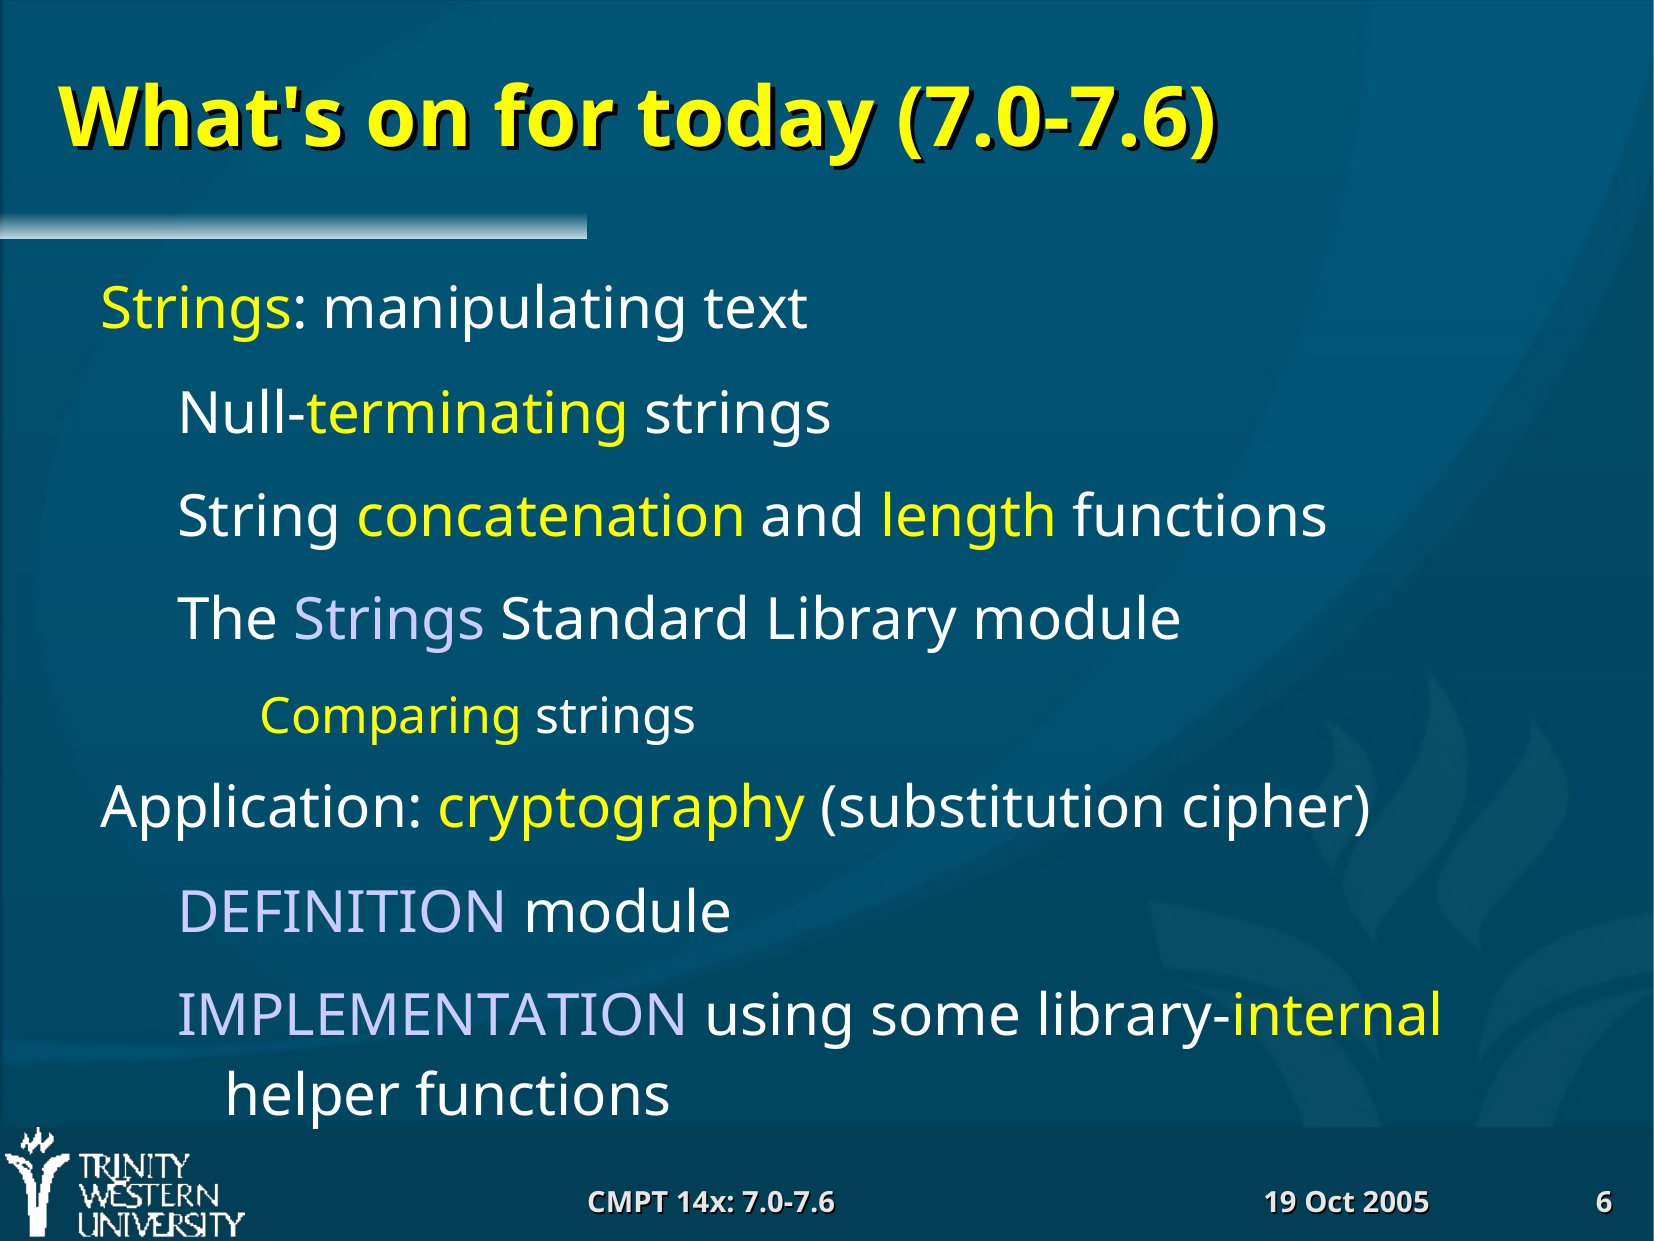

# What's on for today (7.0-7.6)
Strings: manipulating text
Null-terminating strings
String concatenation and length functions
The Strings Standard Library module
Comparing strings
Application: cryptography (substitution cipher)
DEFINITION module
IMPLEMENTATION using some library-internal helper functions
CMPT 14x: 7.0-7.6
19 Oct 2005
6